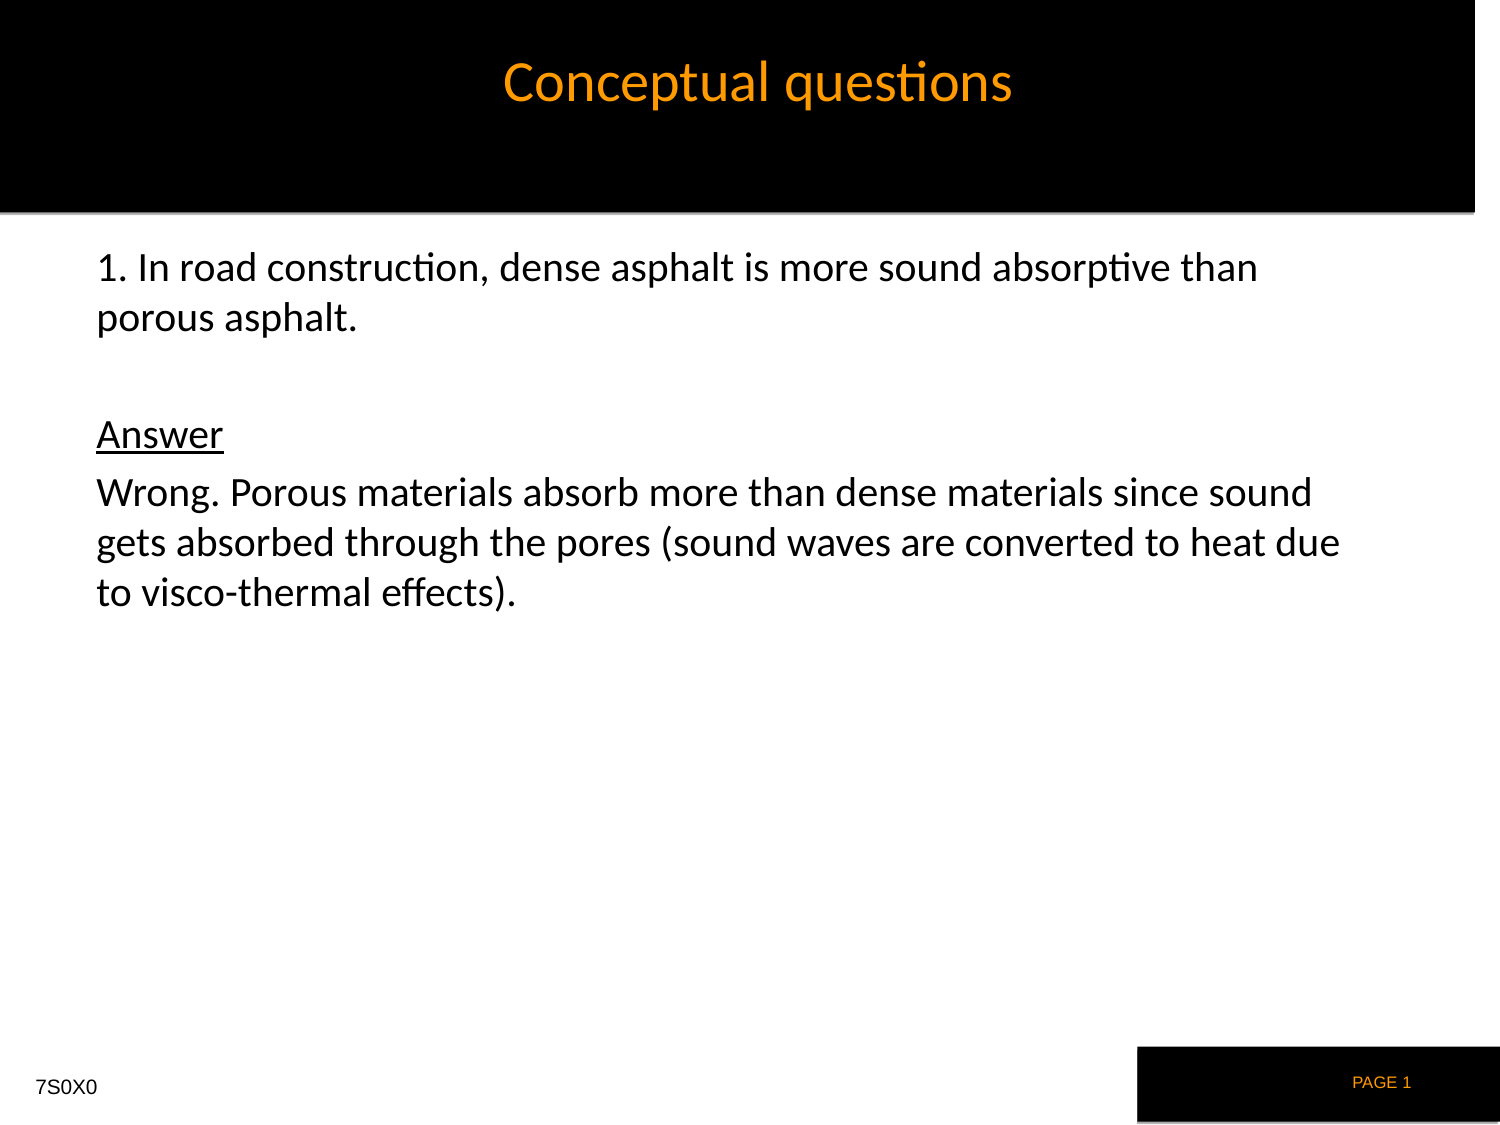

# Conceptual questions
1. In road construction, dense asphalt is more sound absorptive than porous asphalt.
Answer
Wrong. Porous materials absorb more than dense materials since sound gets absorbed through the pores (sound waves are converted to heat due to visco-thermal effects).
PAGE 1
7S0X0
2017/02/09
PAGE